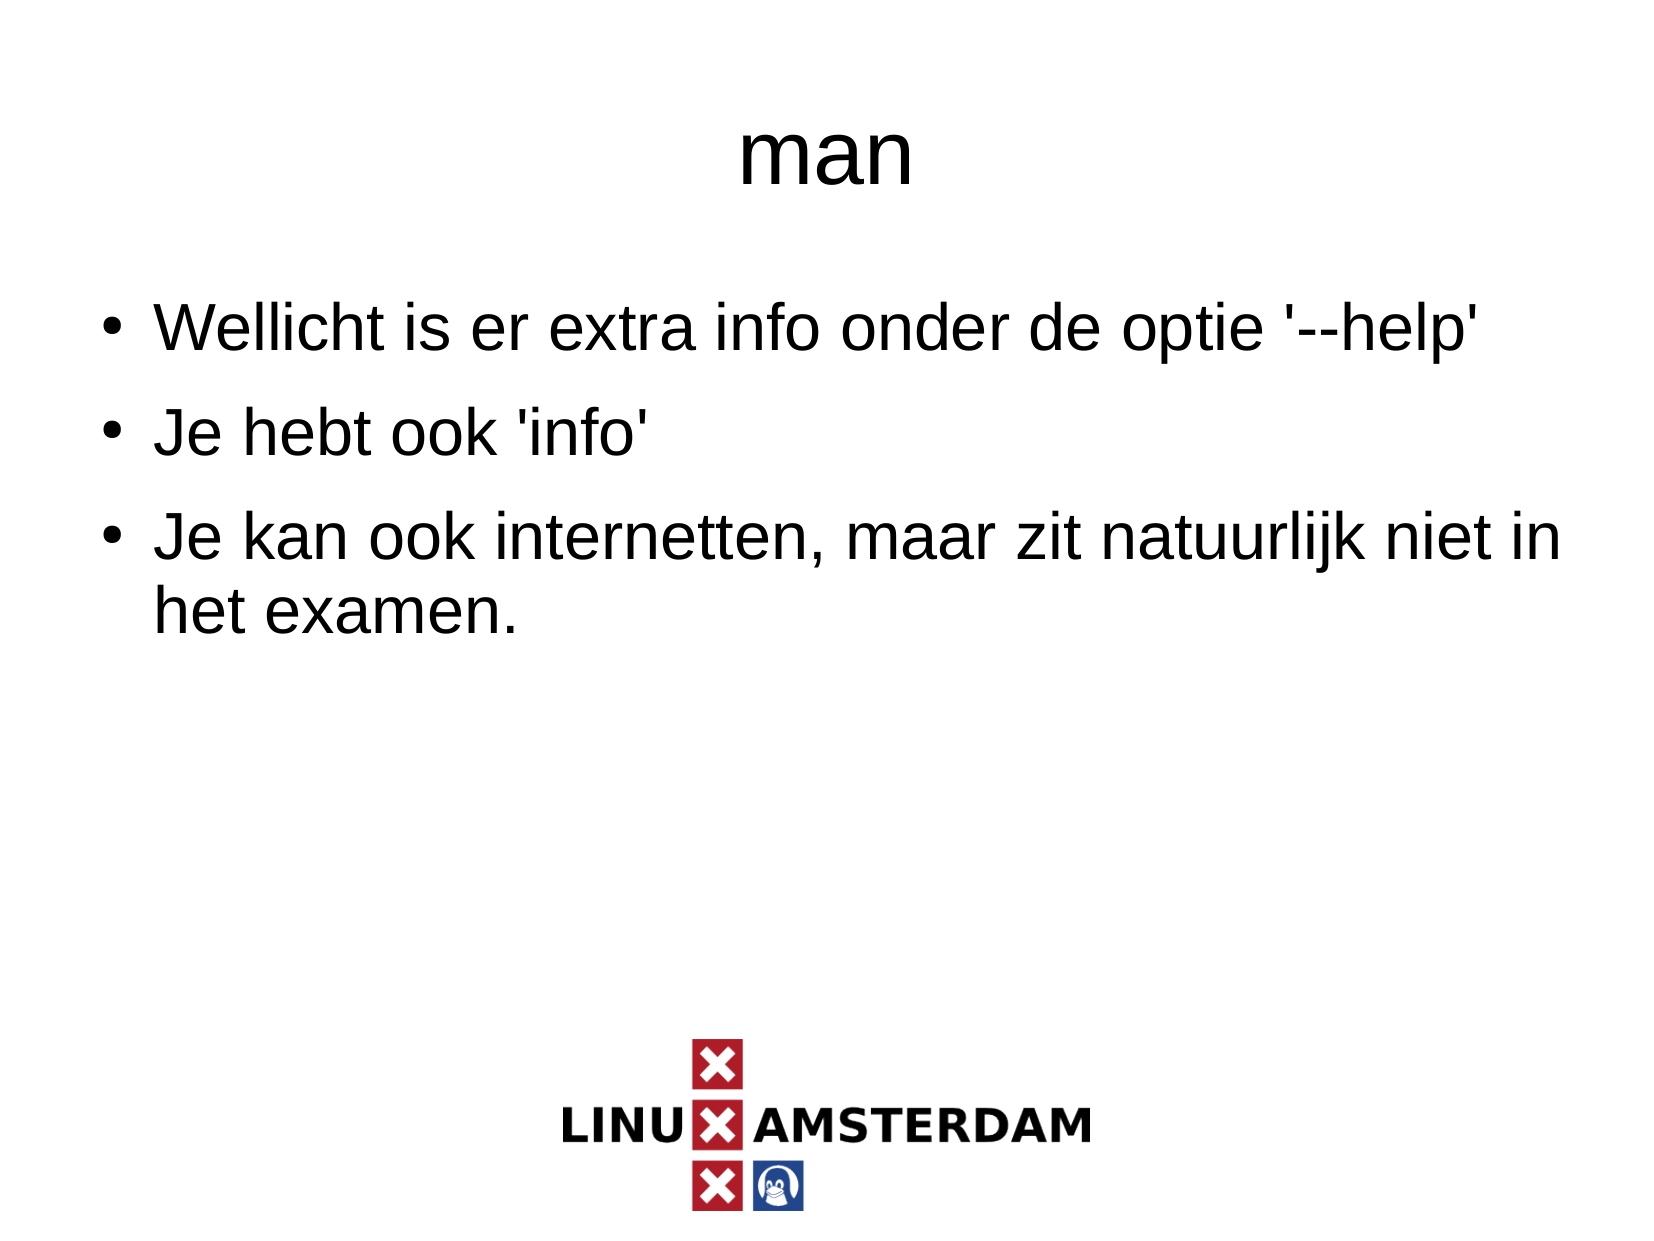

# man
Wellicht is er extra info onder de optie '--help'
Je hebt ook 'info'
Je kan ook internetten, maar zit natuurlijk niet in het examen.